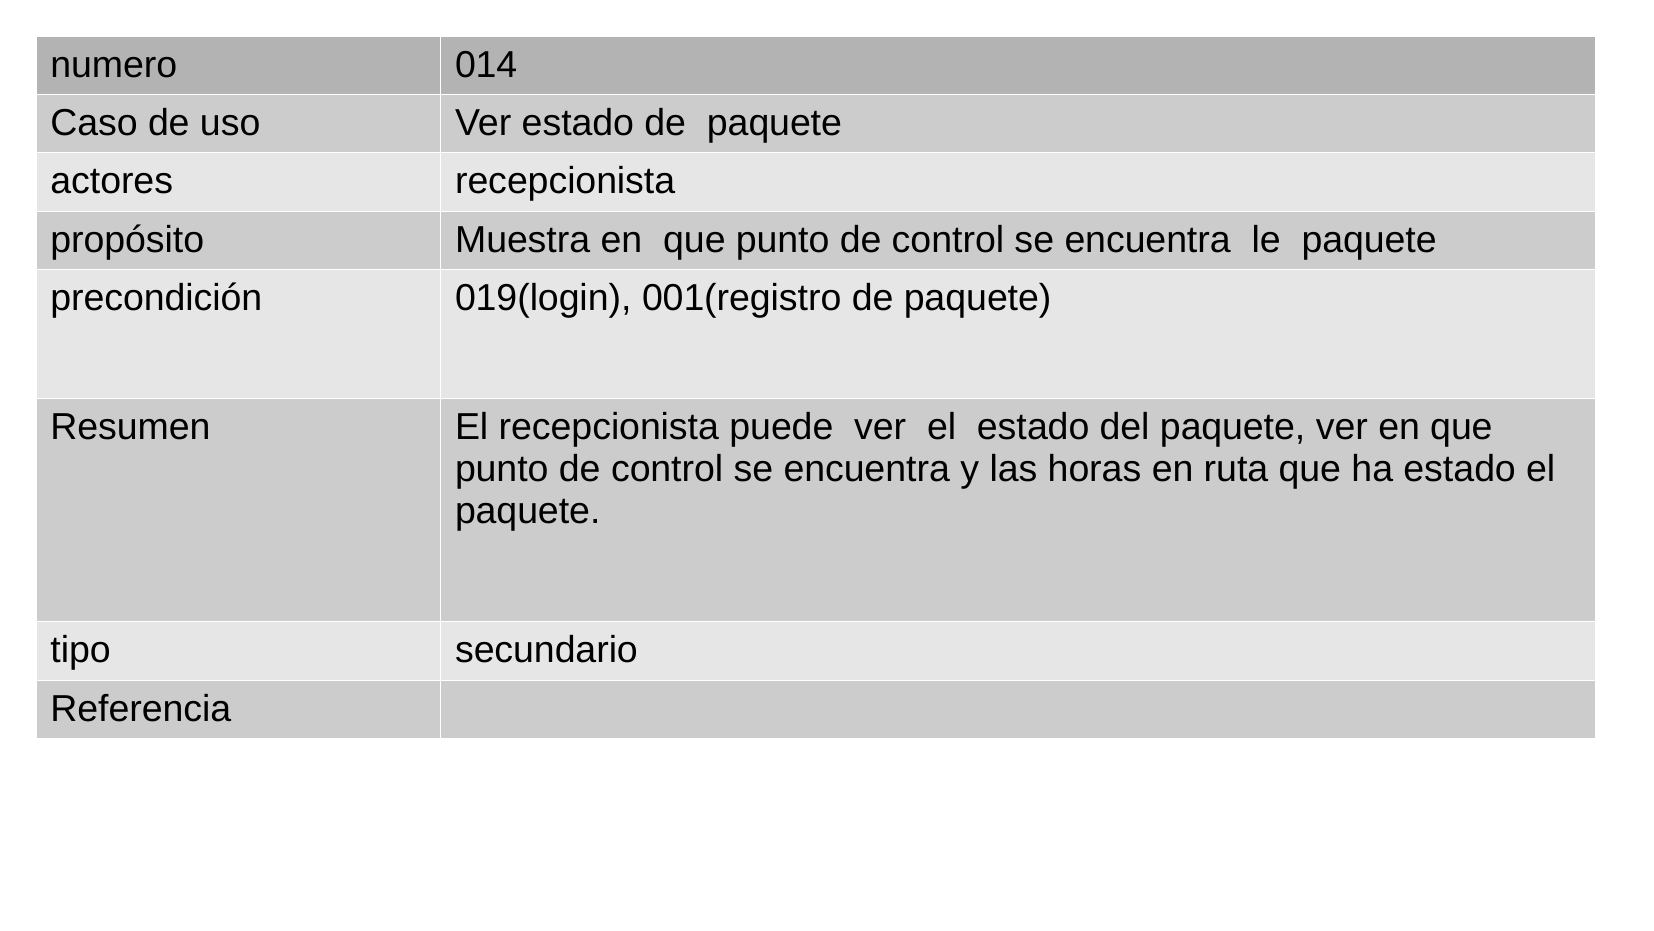

| numero | 014 |
| --- | --- |
| Caso de uso | Ver estado de paquete |
| actores | recepcionista |
| propósito | Muestra en que punto de control se encuentra le paquete |
| precondición | 019(login), 001(registro de paquete) |
| Resumen | El recepcionista puede ver el estado del paquete, ver en que punto de control se encuentra y las horas en ruta que ha estado el paquete. |
| tipo | secundario |
| Referencia | |